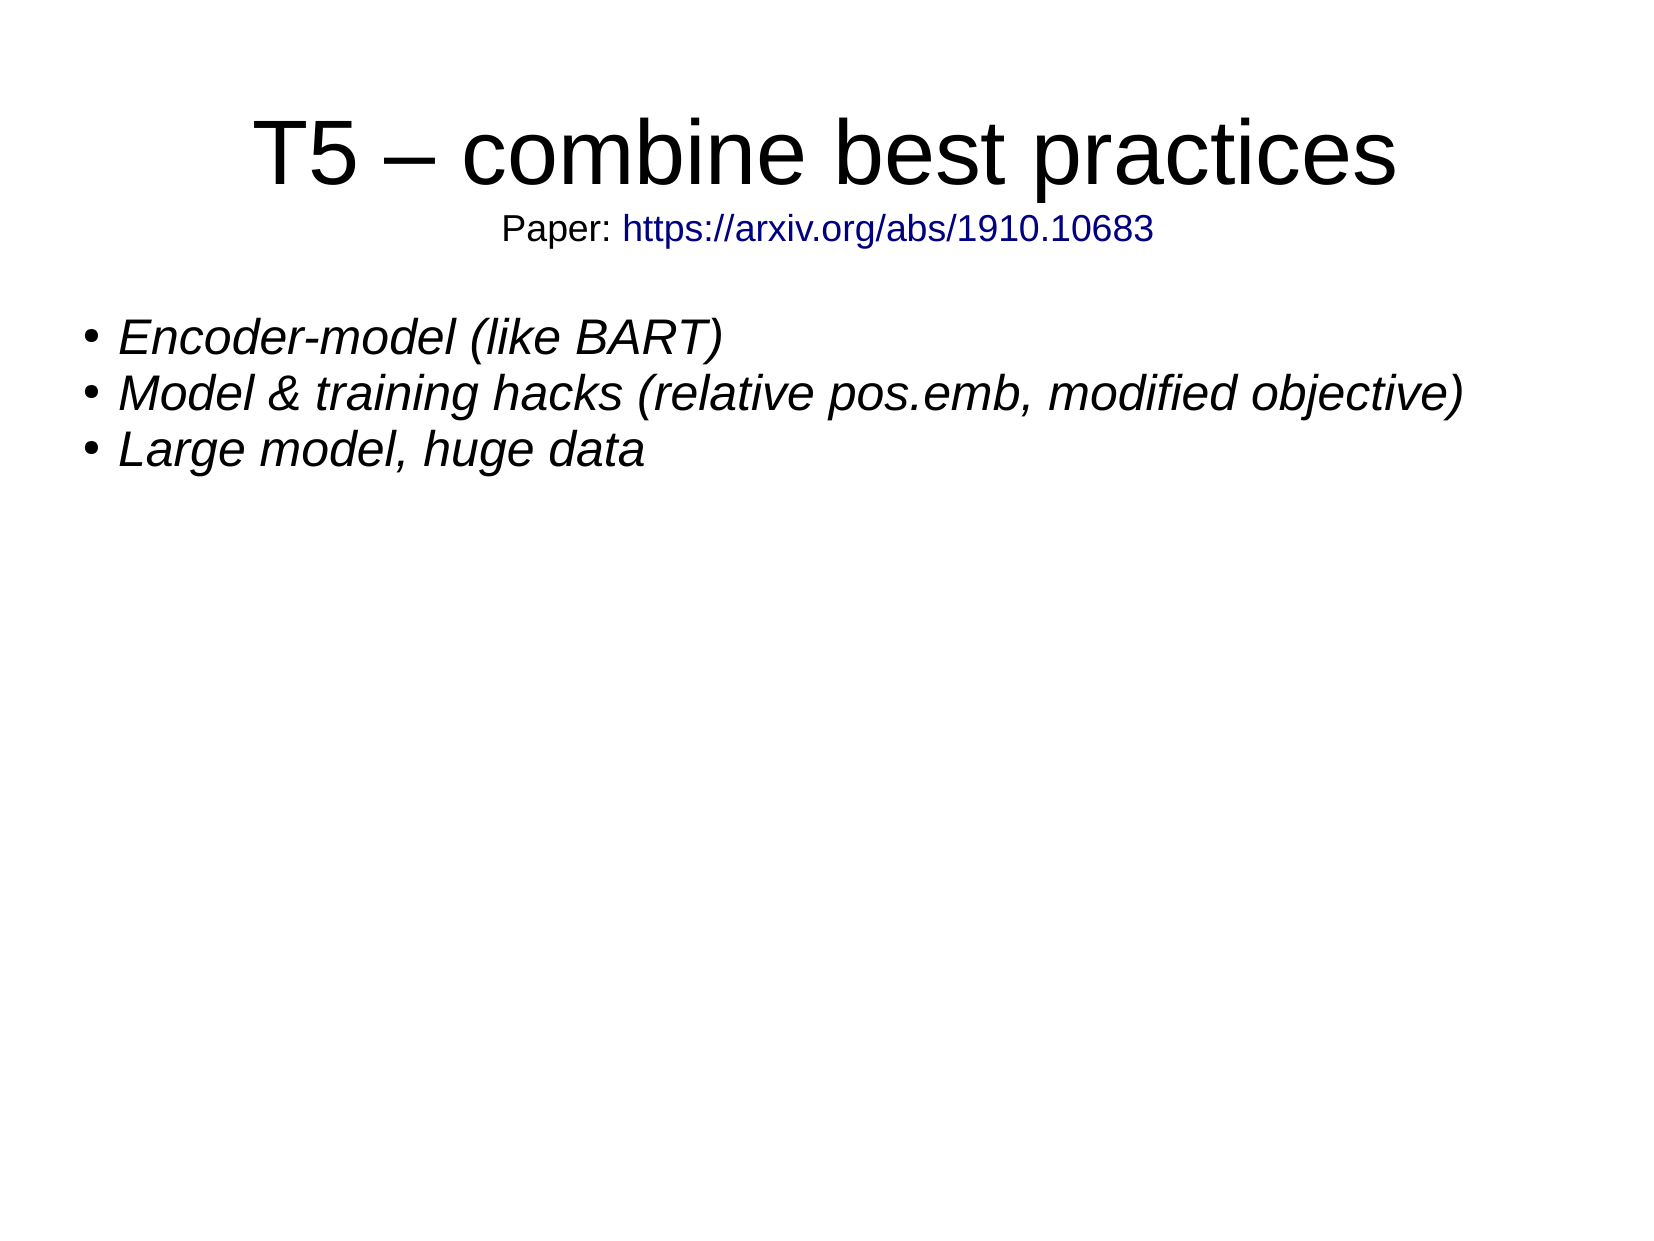

# T5 – combine best practices
Paper: https://arxiv.org/abs/1910.10683
Encoder-model (like BART)
Model & training hacks (relative pos.emb, modified objective)
Large model, huge data